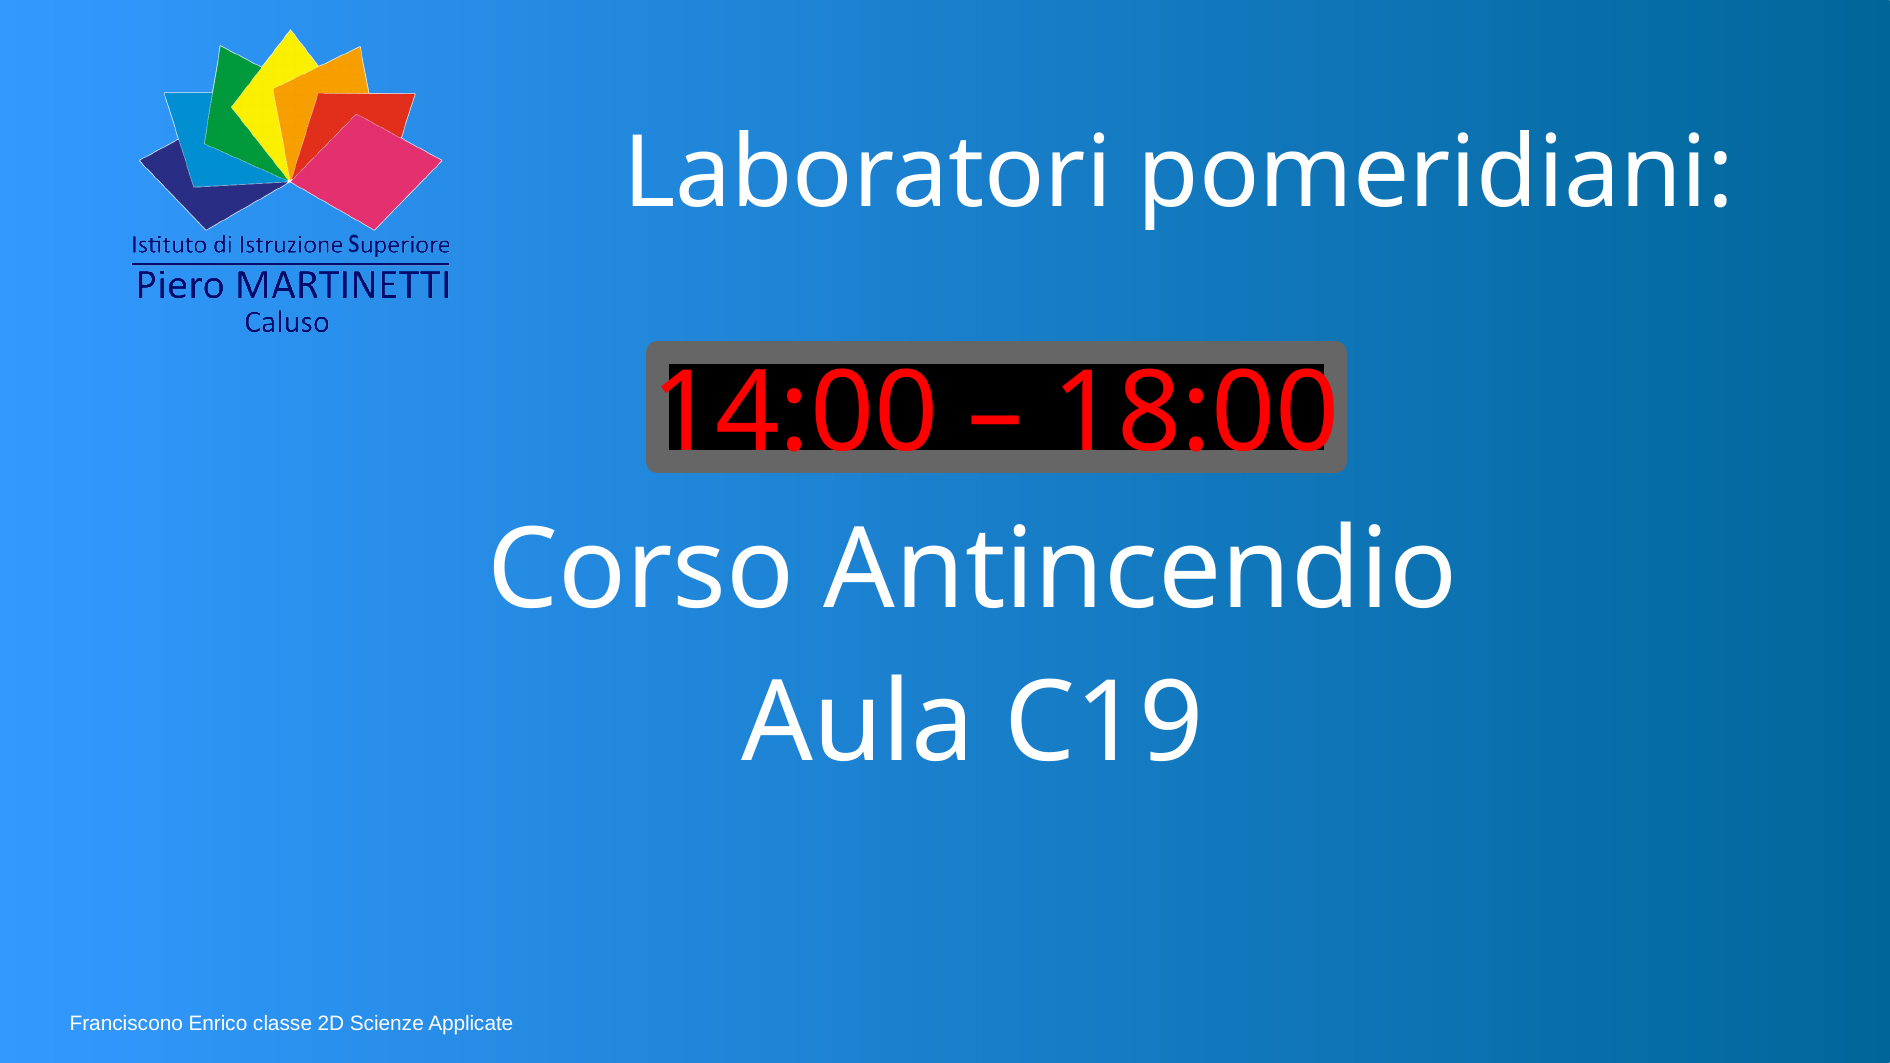

Laboratori pomeridiani:
14:00 – 18:00
Corso Antincendio
Aula C19
Franciscono Enrico classe 2D Scienze Applicate